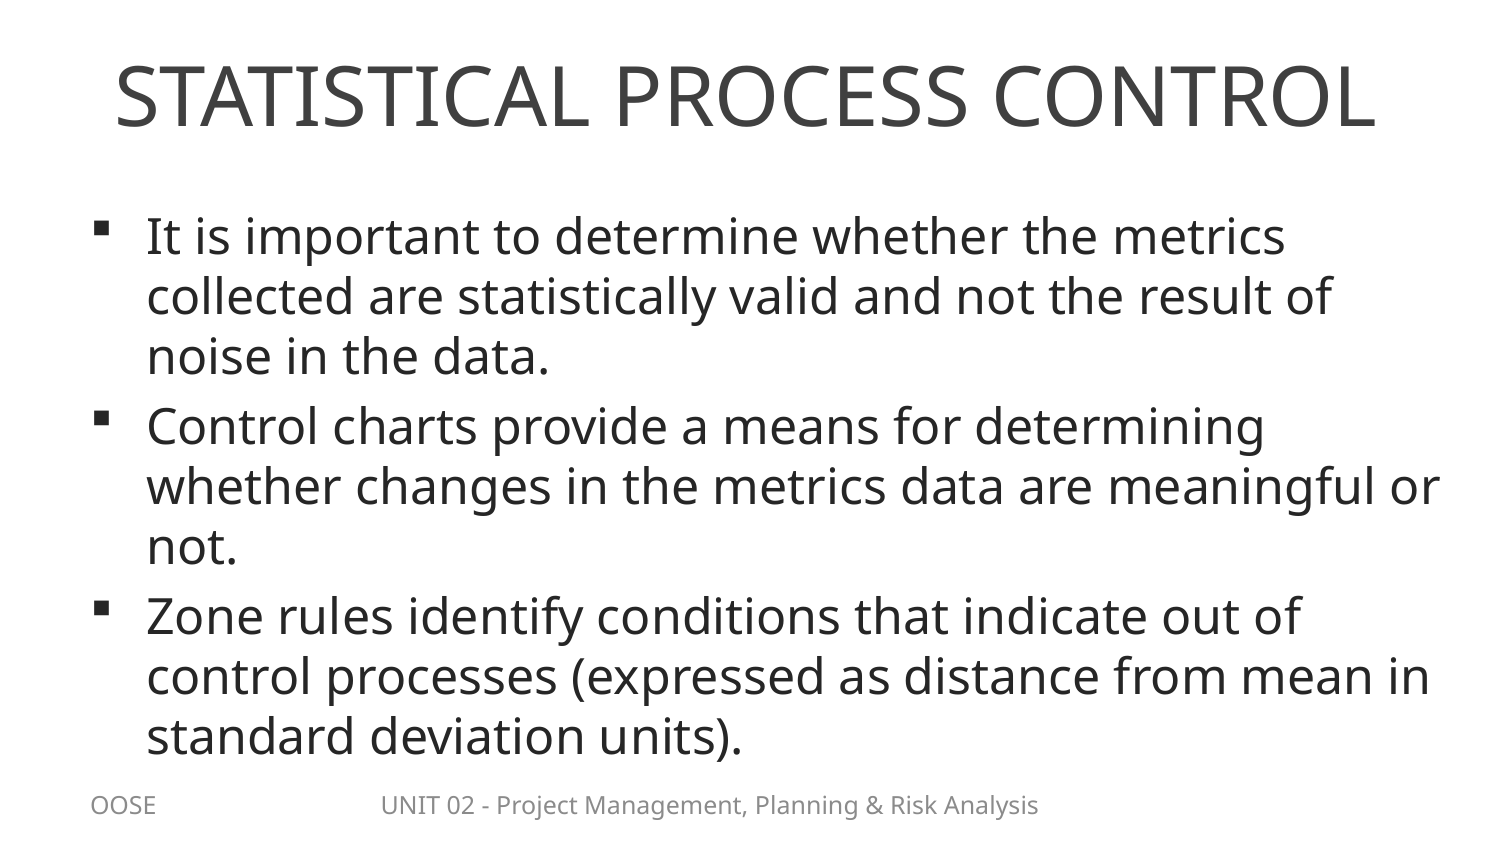

# Statistical Process Control
It is important to determine whether the metrics collected are statistically valid and not the result of noise in the data.
Control charts provide a means for determining whether changes in the metrics data are meaningful or not.
Zone rules identify conditions that indicate out of control processes (expressed as distance from mean in standard deviation units).
OOSE
UNIT 02 - Project Management, Planning & Risk Analysis